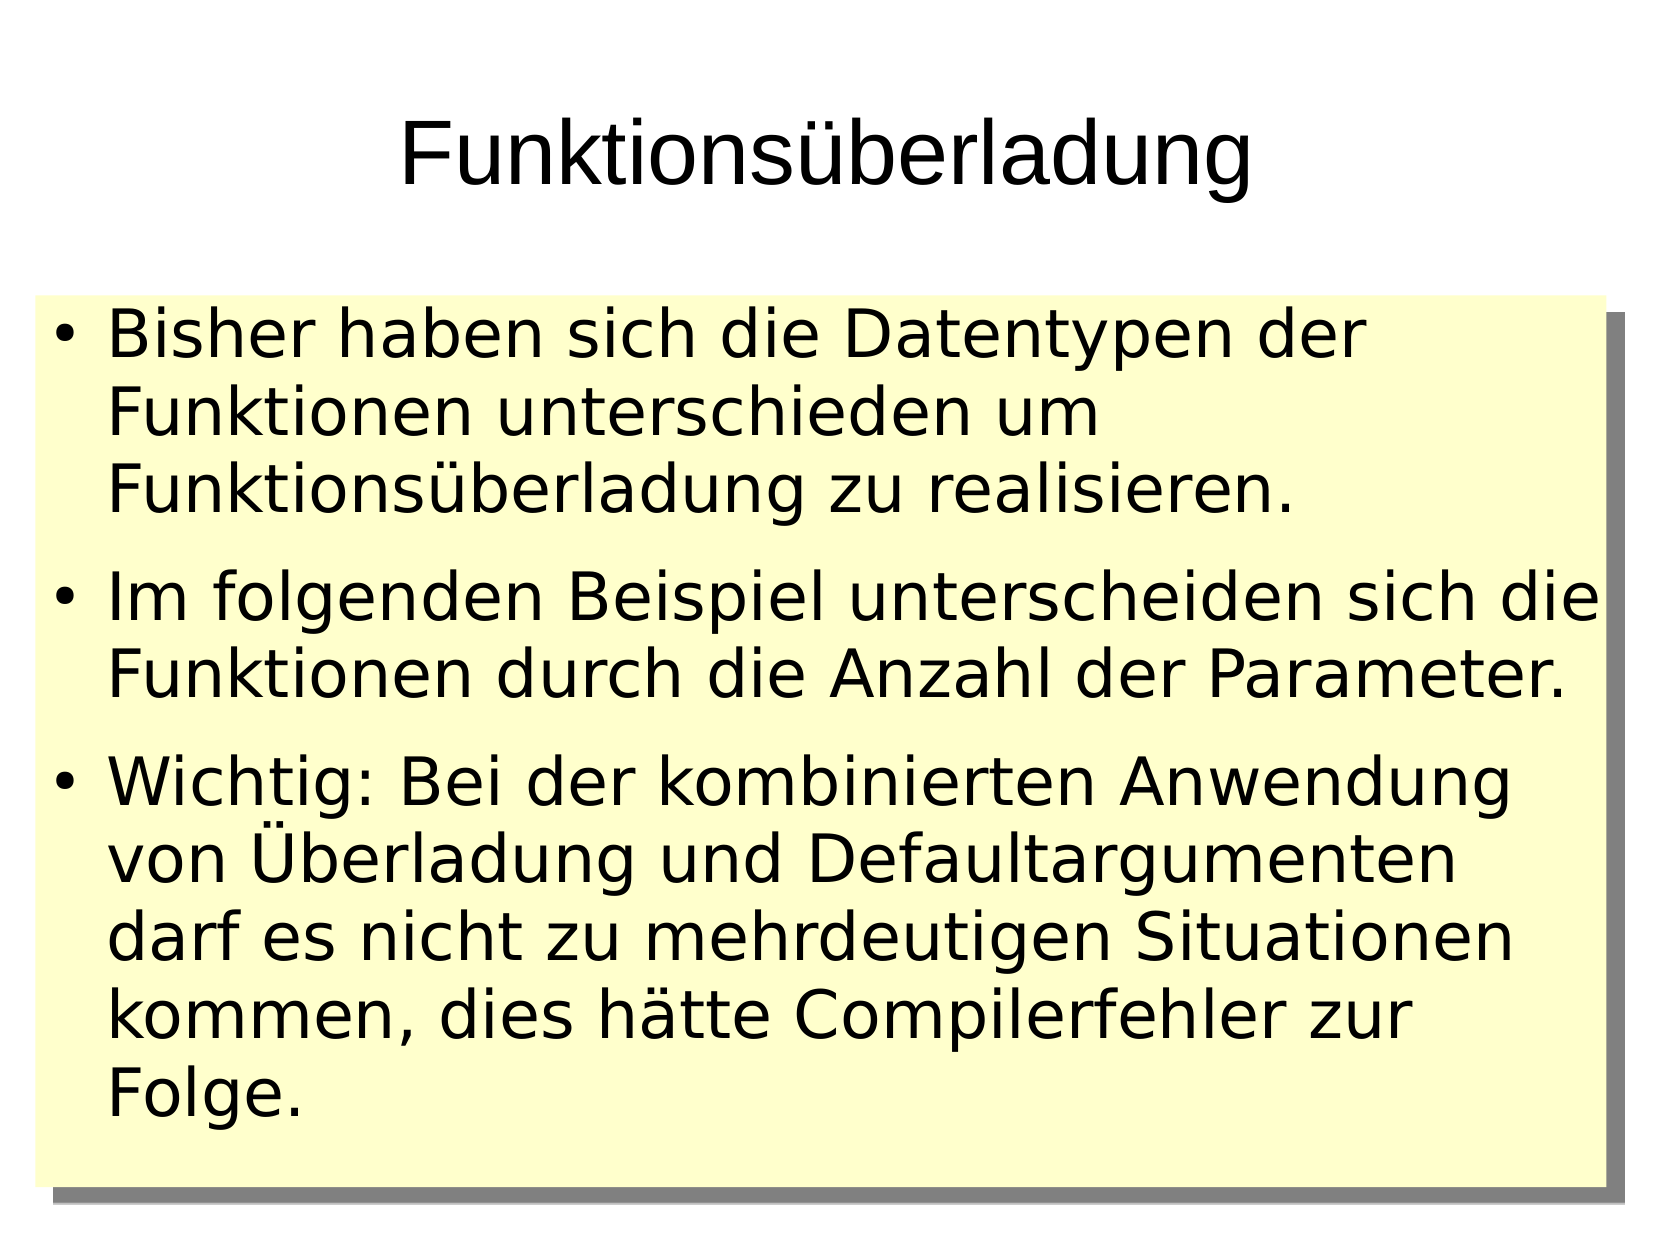

# Funktionsüberladung
Bisher haben sich die Datentypen der Funktionen unterschieden um Funktionsüberladung zu realisieren.
Im folgenden Beispiel unterscheiden sich die Funktionen durch die Anzahl der Parameter.
Wichtig: Bei der kombinierten Anwendung von Überladung und Defaultargumenten darf es nicht zu mehrdeutigen Situationen kommen, dies hätte Compilerfehler zur Folge.
14